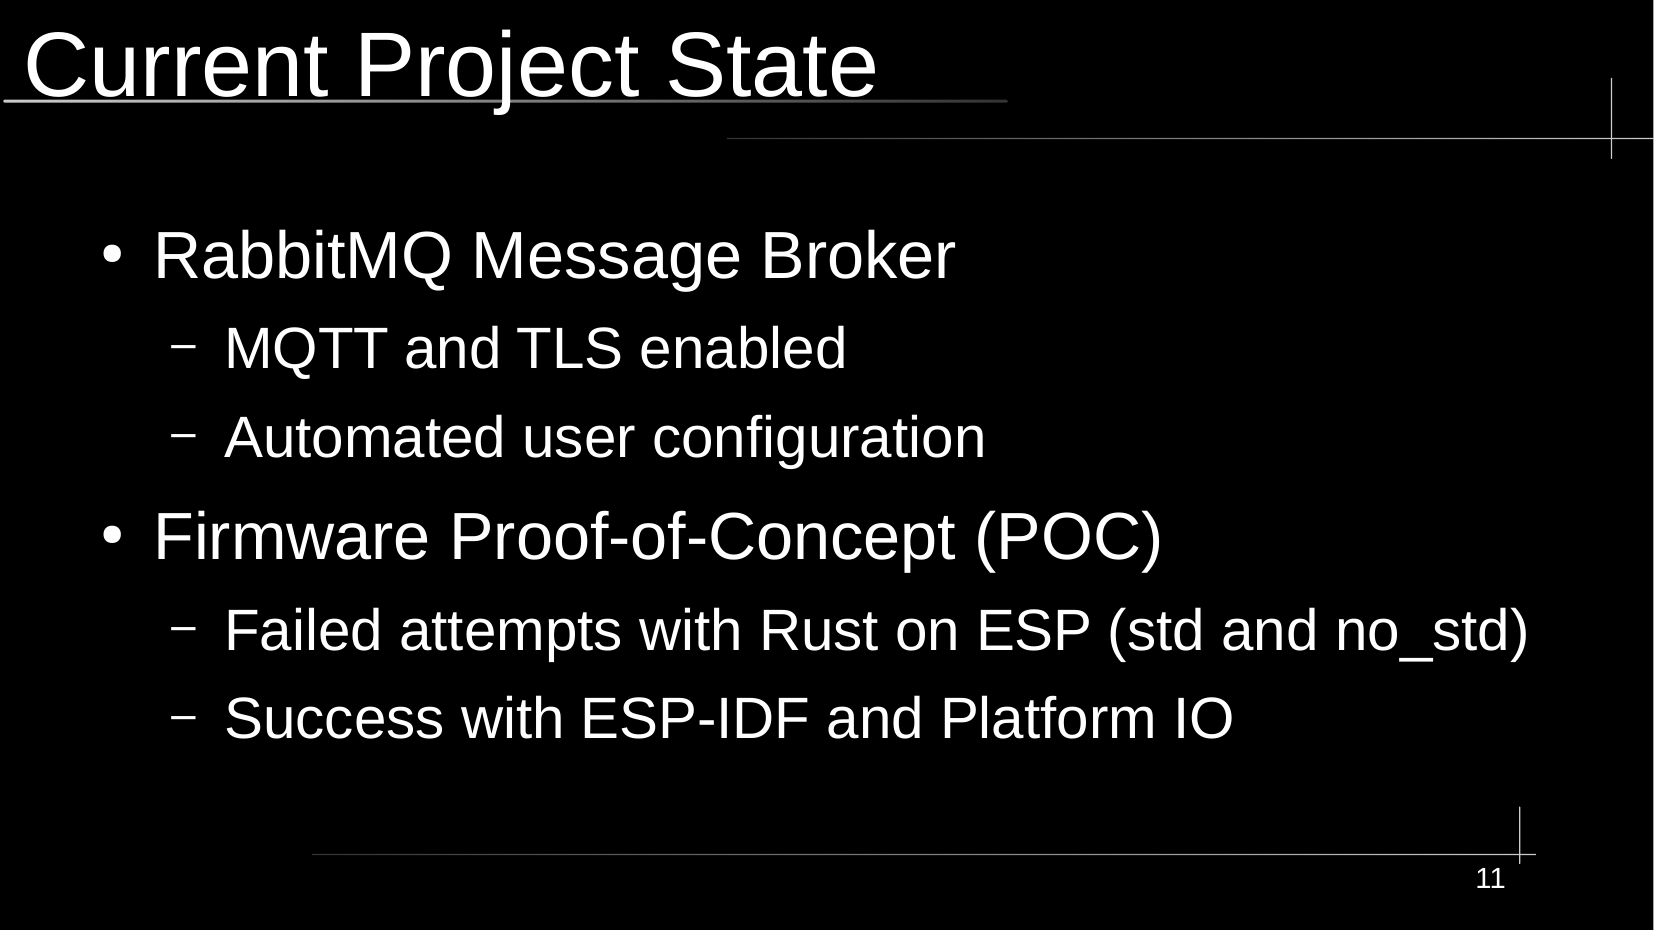

# Current Project State
RabbitMQ Message Broker
MQTT and TLS enabled
Automated user configuration
Firmware Proof-of-Concept (POC)
Failed attempts with Rust on ESP (std and no_std)
Success with ESP-IDF and Platform IO
11